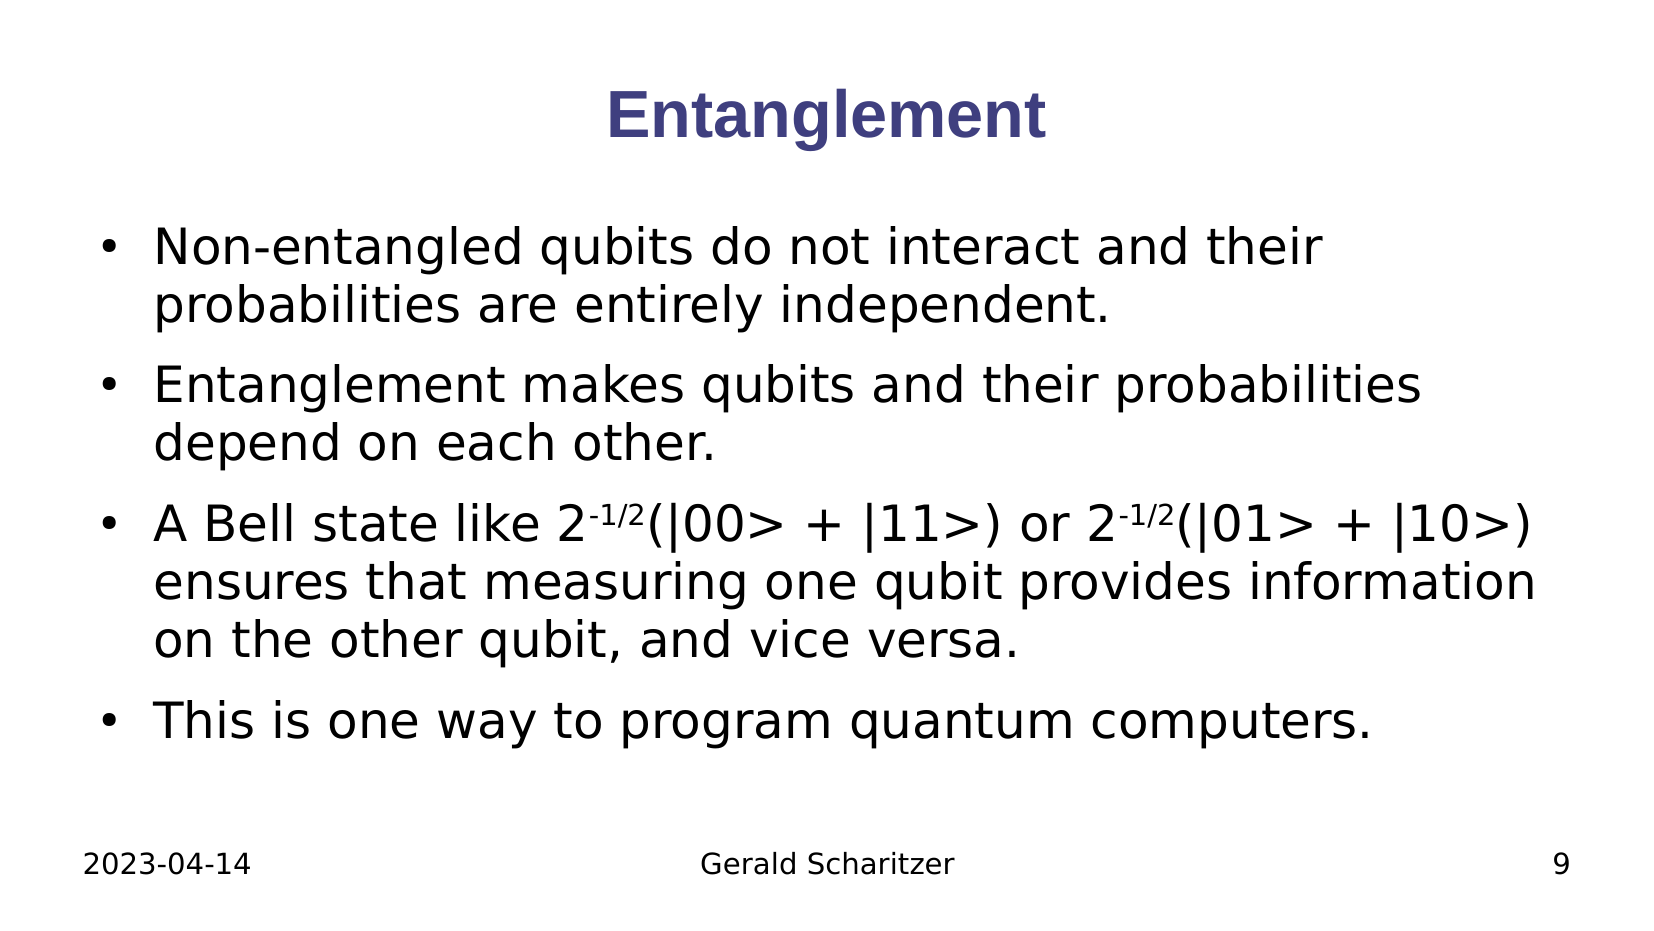

# Entanglement
Non-entangled qubits do not interact and their probabilities are entirely independent.
Entanglement makes qubits and their probabilities depend on each other.
A Bell state like 2-1/2(|00> + |11>) or 2-1/2(|01> + |10>) ensures that measuring one qubit provides information on the other qubit, and vice versa.
This is one way to program quantum computers.
2023-04-14
Gerald Scharitzer
9